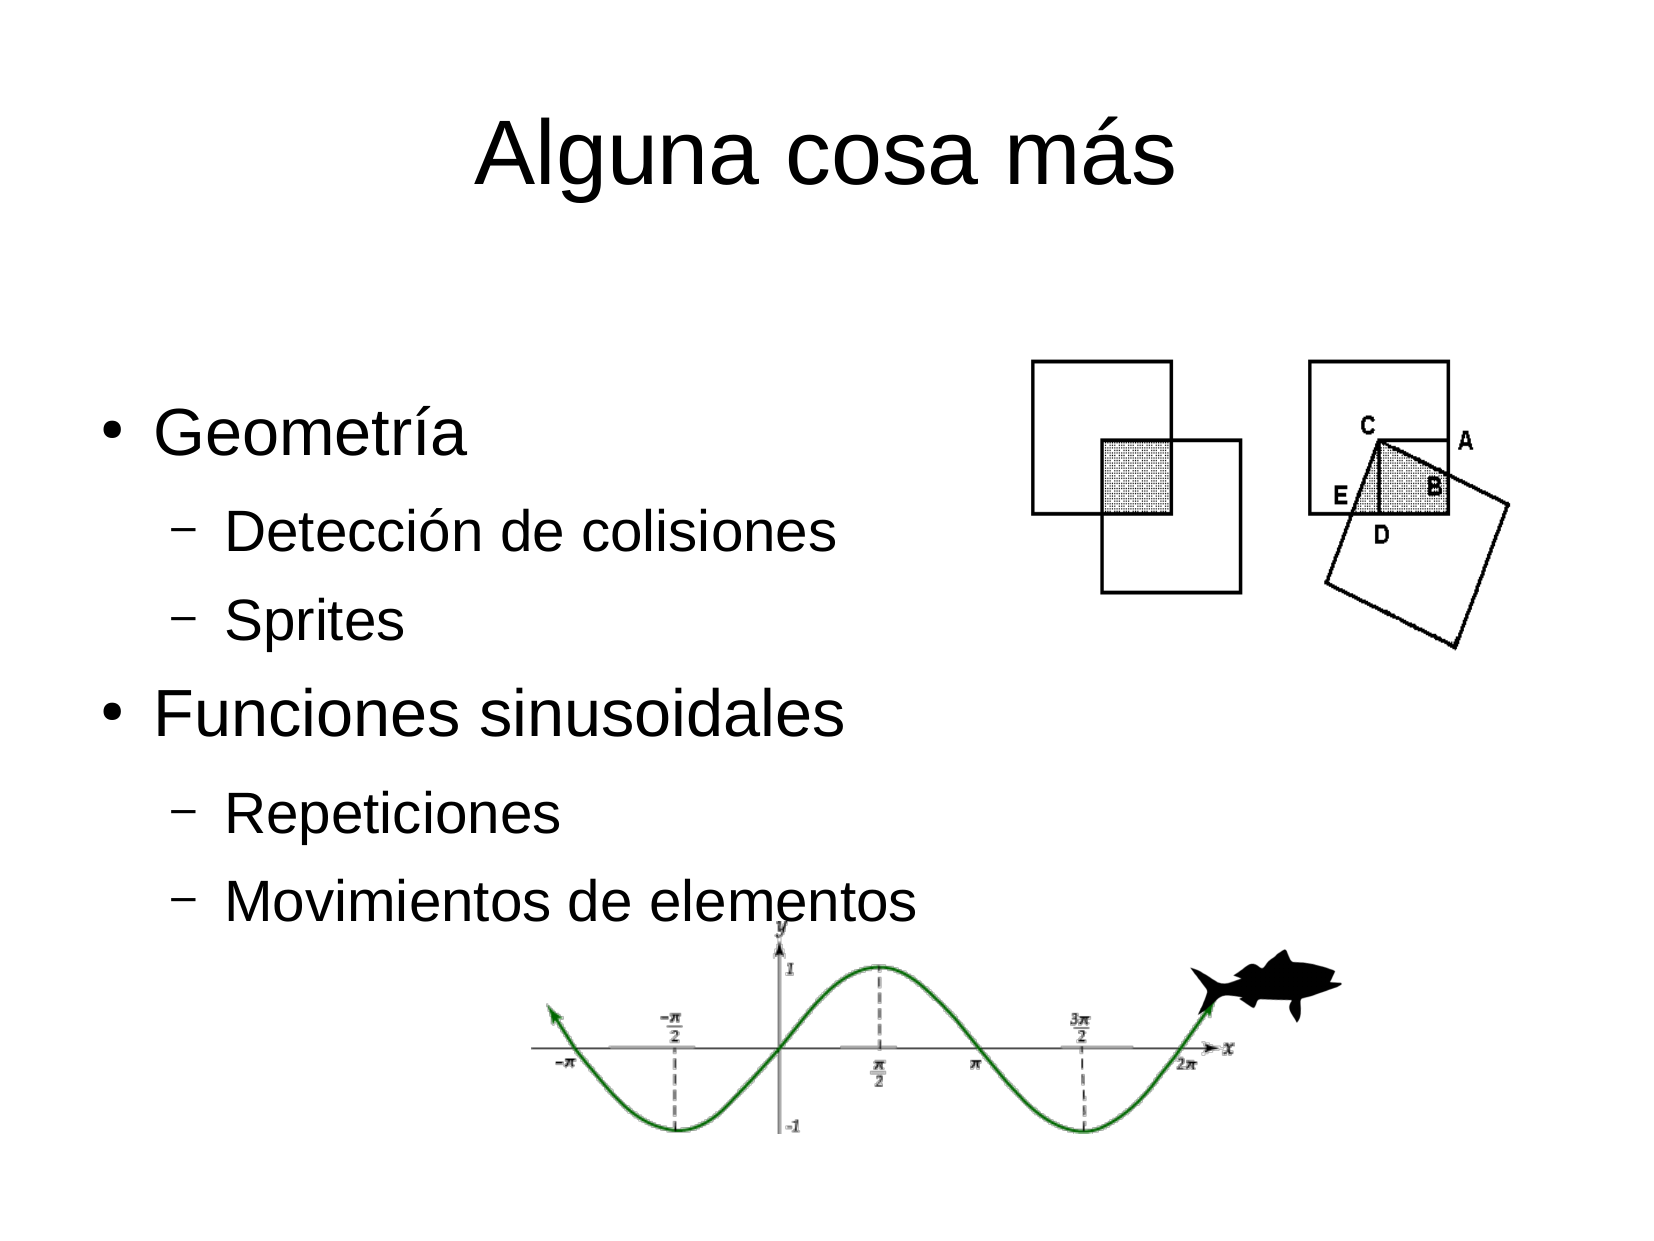

# Alguna cosa más
Geometría
Detección de colisiones
Sprites
Funciones sinusoidales
Repeticiones
Movimientos de elementos